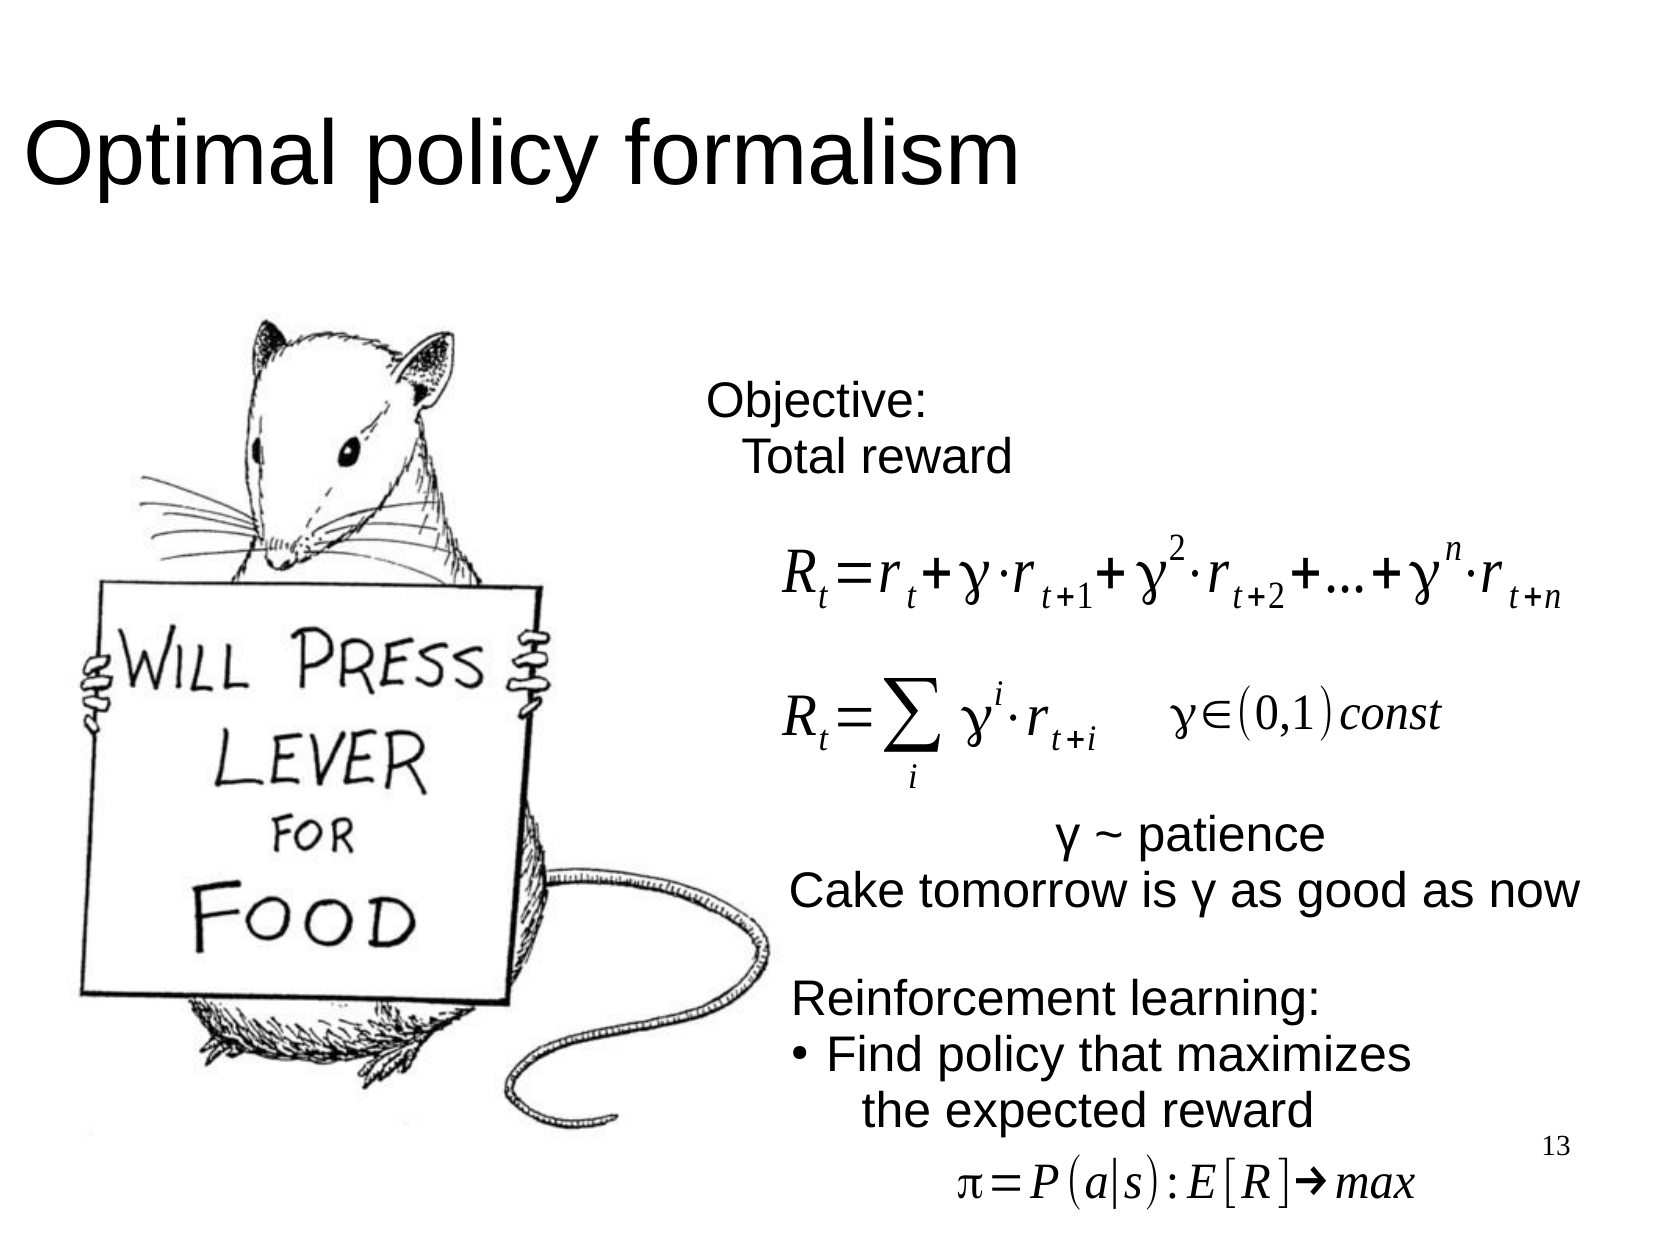

# Optimal policy formalism
Objective:
Total reward
γ ~ patience
Cake tomorrow is γ as good as now
Reinforcement learning:
Find policy that maximizes
the expected reward
13